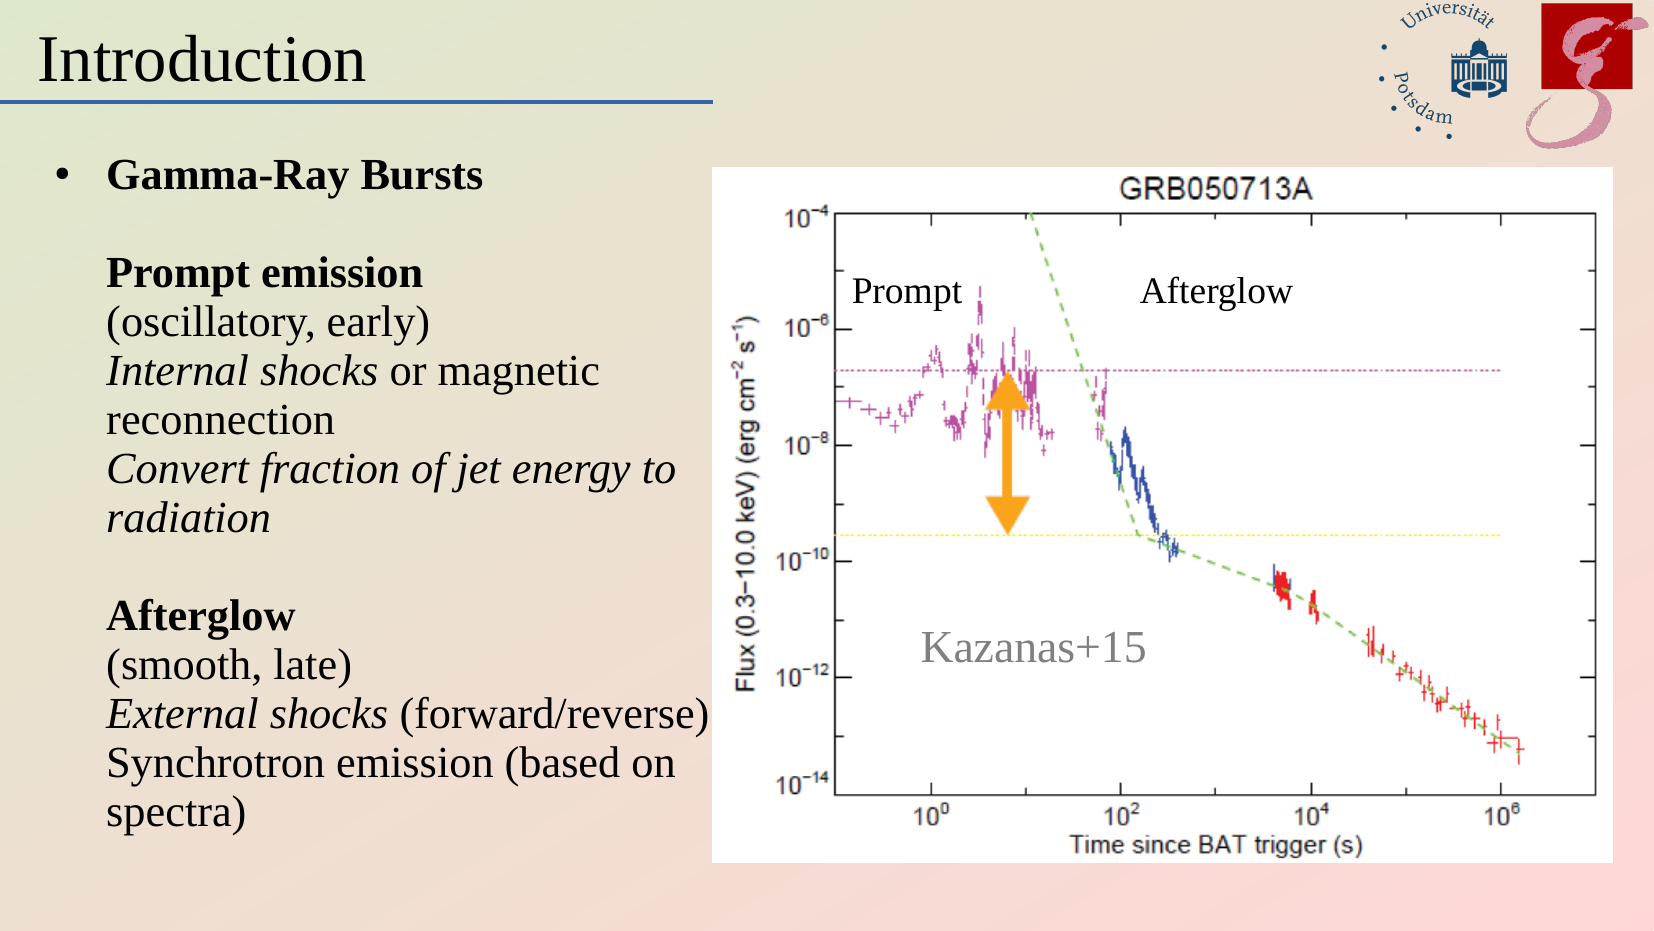

# Introduction
Gamma-Ray Bursts
Prompt emission
(oscillatory, early)
Internal shocks or magnetic reconnection
Convert fraction of jet energy to radiation
Afterglow
(smooth, late)
External shocks (forward/reverse)
Synchrotron emission (based on spectra)
Prompt
Afterglow
Kazanas+15